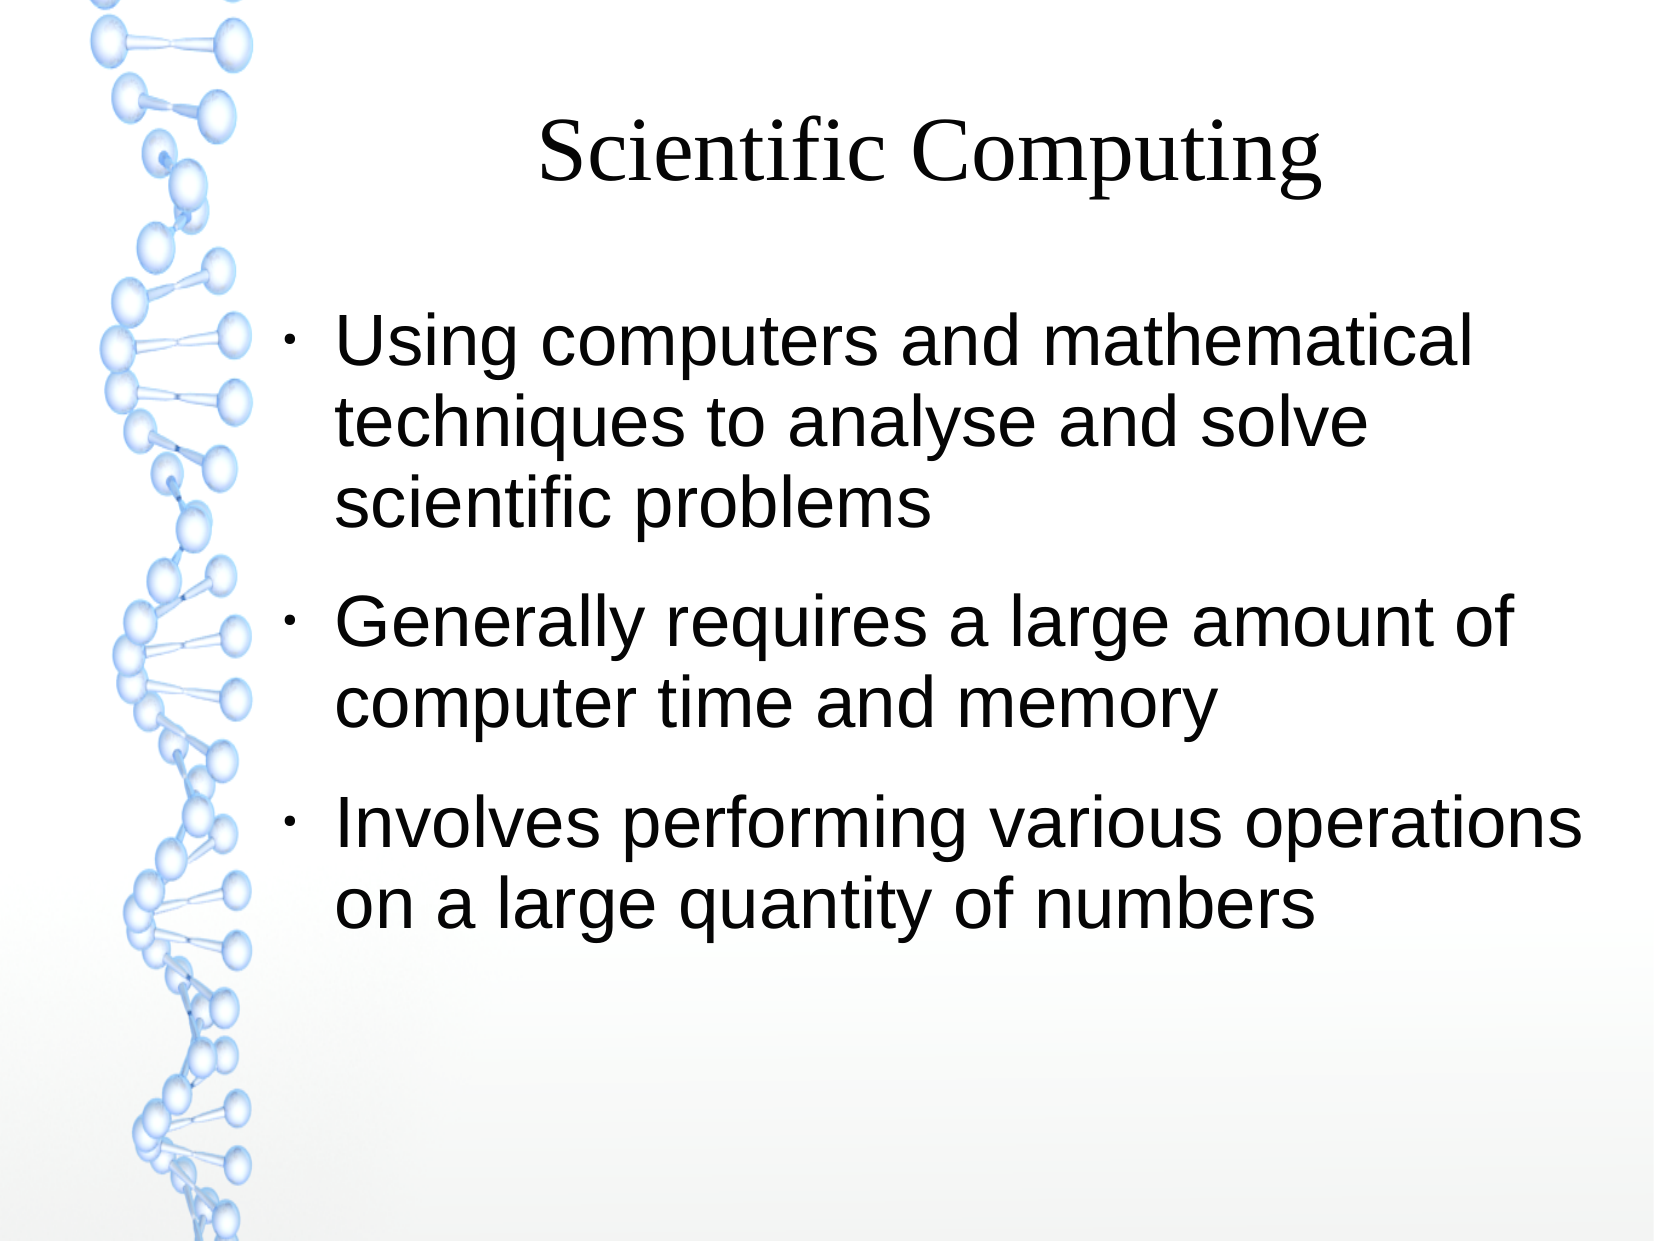

# Scientific Computing
Using computers and mathematical techniques to analyse and solve scientific problems
Generally requires a large amount of computer time and memory
Involves performing various operations on a large quantity of numbers